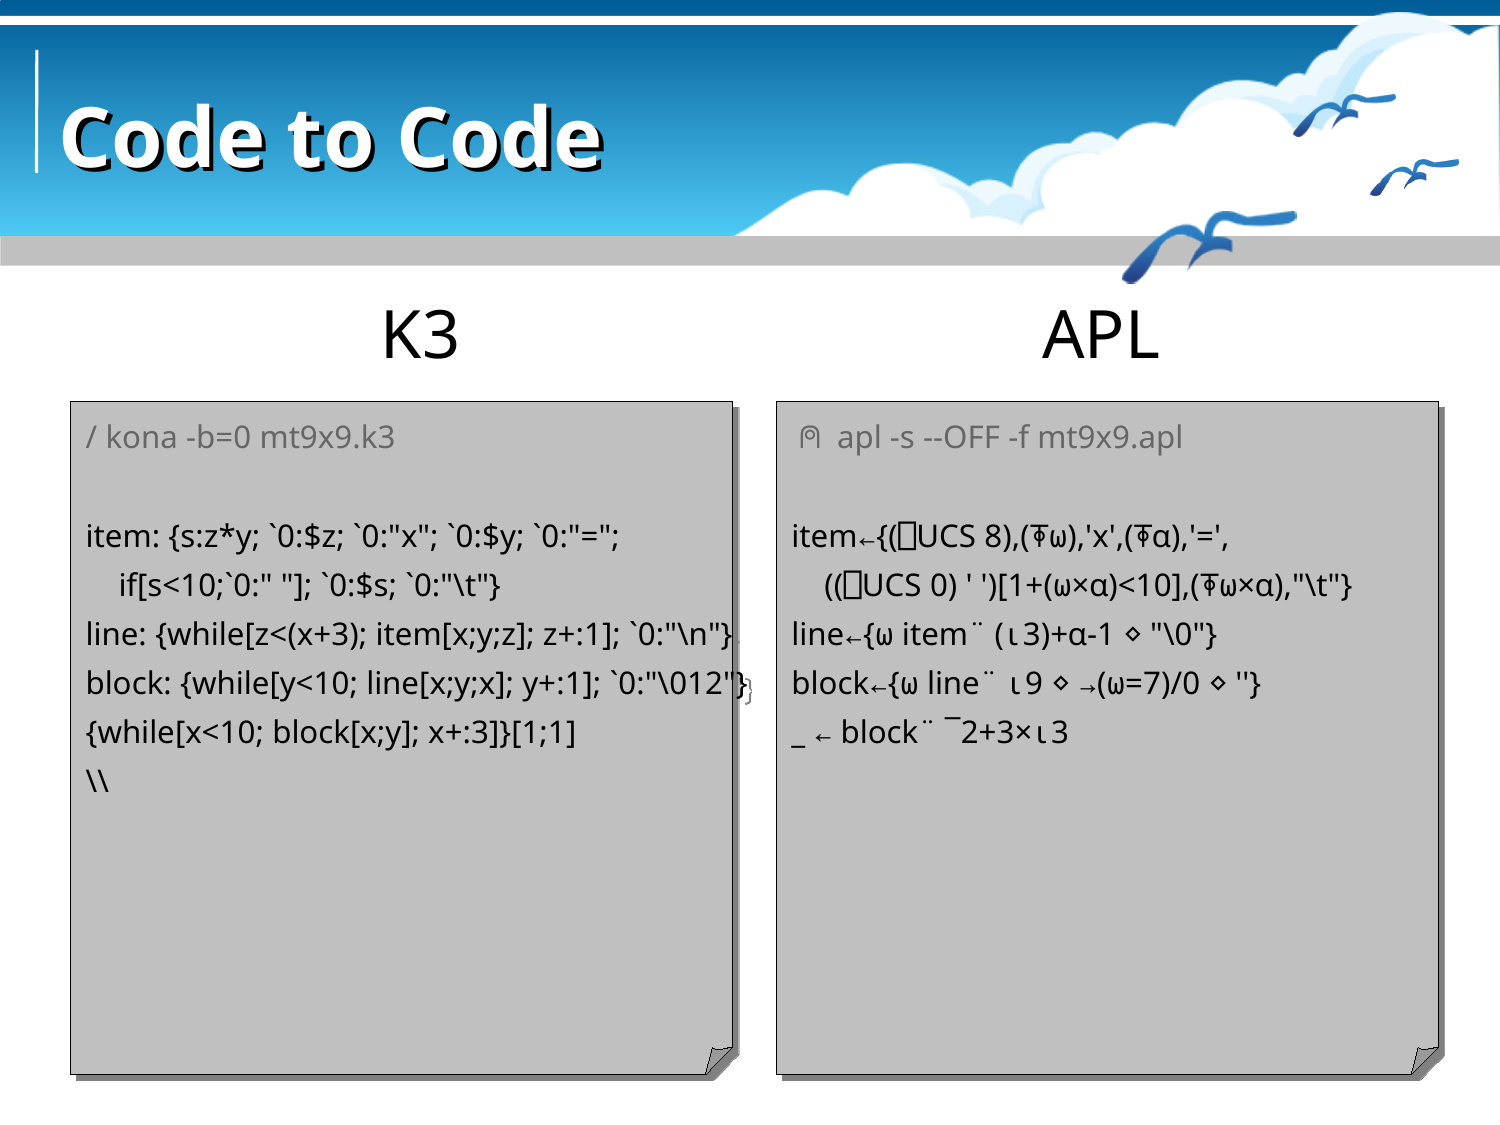

# Code to Code
APL
K3
/ kona -b=0 mt9x9.k3
item: {s:z*y; `0:$z; `0:"x"; `0:$y; `0:"=";
 if[s<10;`0:" "]; `0:$s; `0:"\t"}
line: {while[z<(x+3); item[x;y;z]; z+:1]; `0:"\n"}
block: {while[y<10; line[x;y;x]; y+:1]; `0:"\012"}
{while[x<10; block[x;y]; x+:3]}[1;1]
\\
⍝ apl -s --OFF -f mt9x9.apl
item←{(⎕UCS 8),(⍕⍵),'x',(⍕⍺),'=',
 ((⎕UCS 0) ' ')[1+(⍵×⍺)<10],(⍕⍵×⍺),"\t"}
line←{⍵ item¨ (⍳3)+⍺-1 ⋄ "\0"}
block←{⍵ line¨ ⍳9 ⋄ →(⍵=7)/0 ⋄ ''}
_ ← block¨ ¯2+3×⍳3